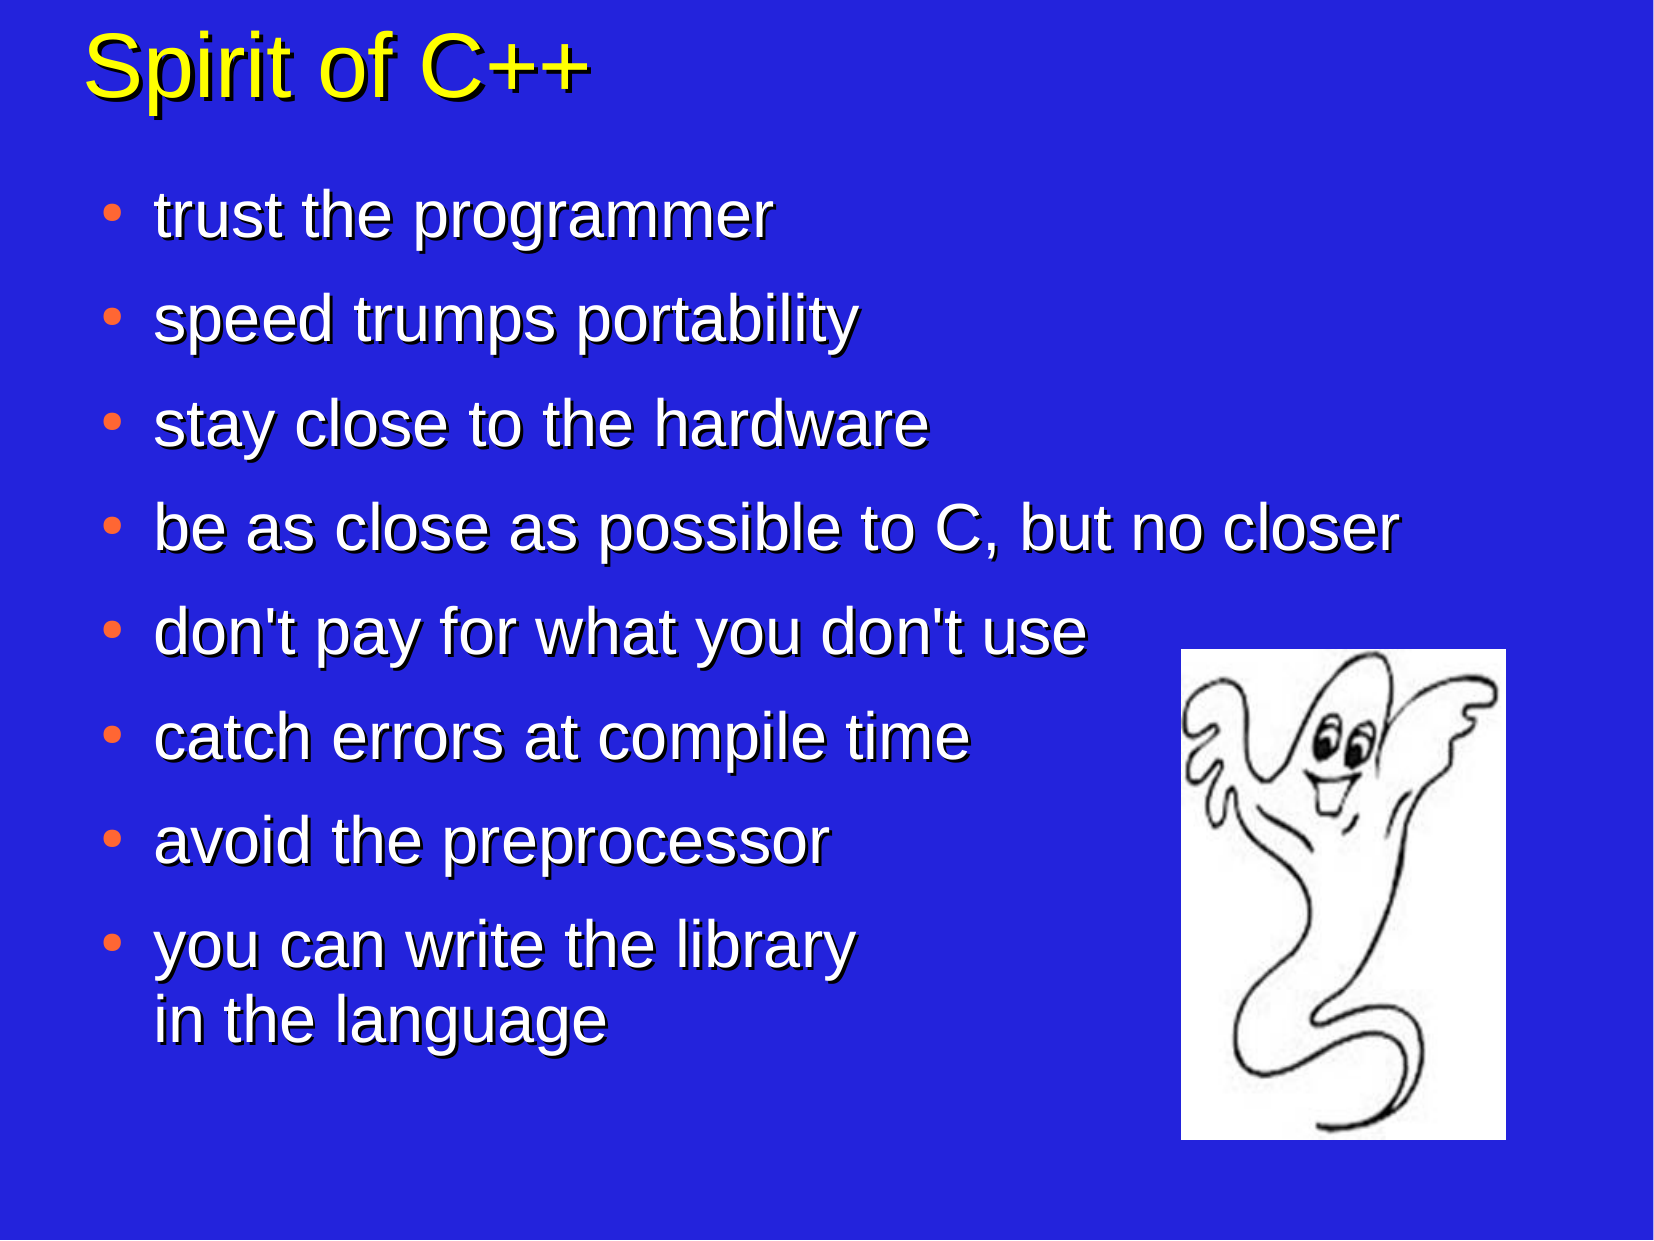

# Spirit of C++
trust the programmer
speed trumps portability
stay close to the hardware
be as close as possible to C, but no closer
don't pay for what you don't use
catch errors at compile time
avoid the preprocessor
you can write the library
in the language